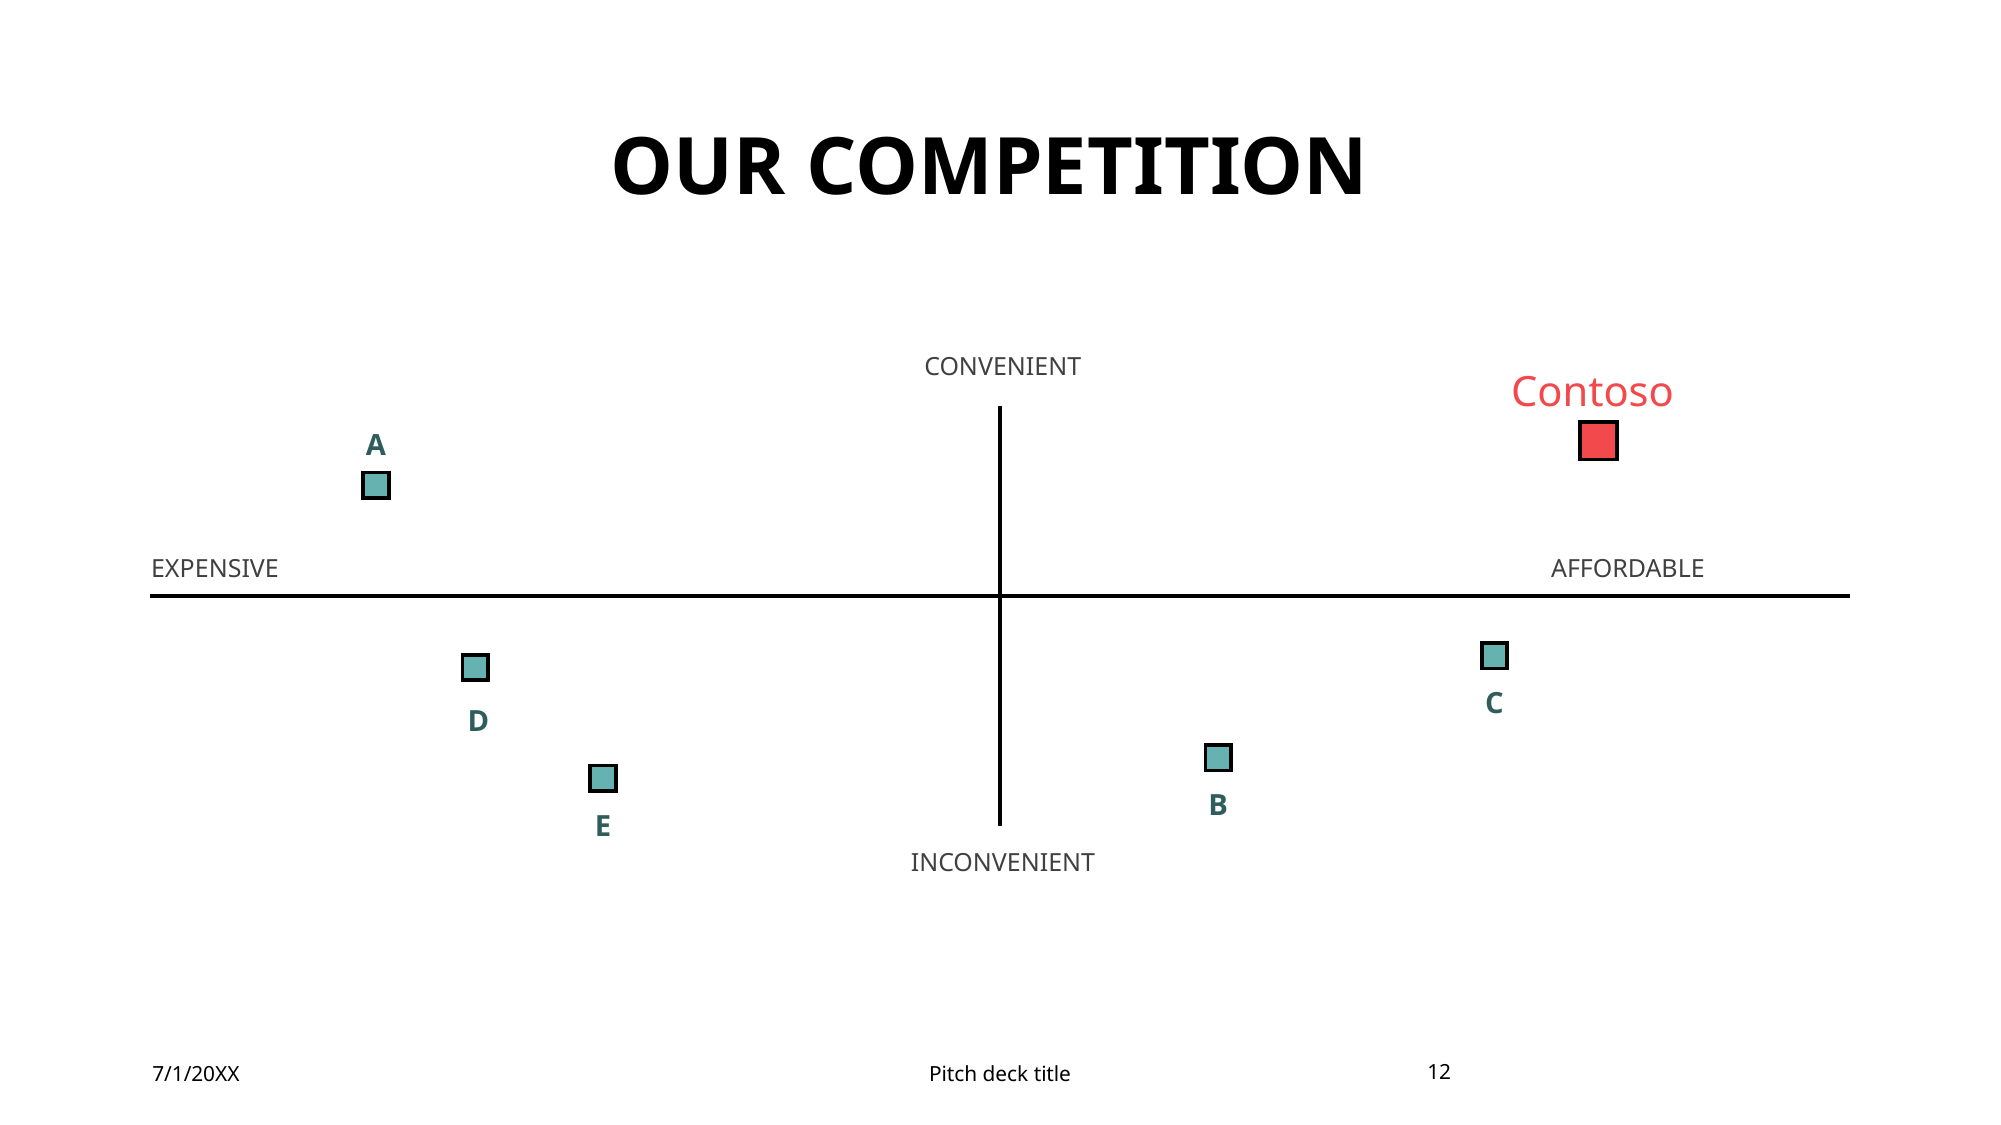

# OUR COMPETITION
CONVENIENT
Contoso
A
EXPENSIVE
AFFORDABLE
C
D
B
E
INCONVENIENT
7/1/20XX
Pitch deck title